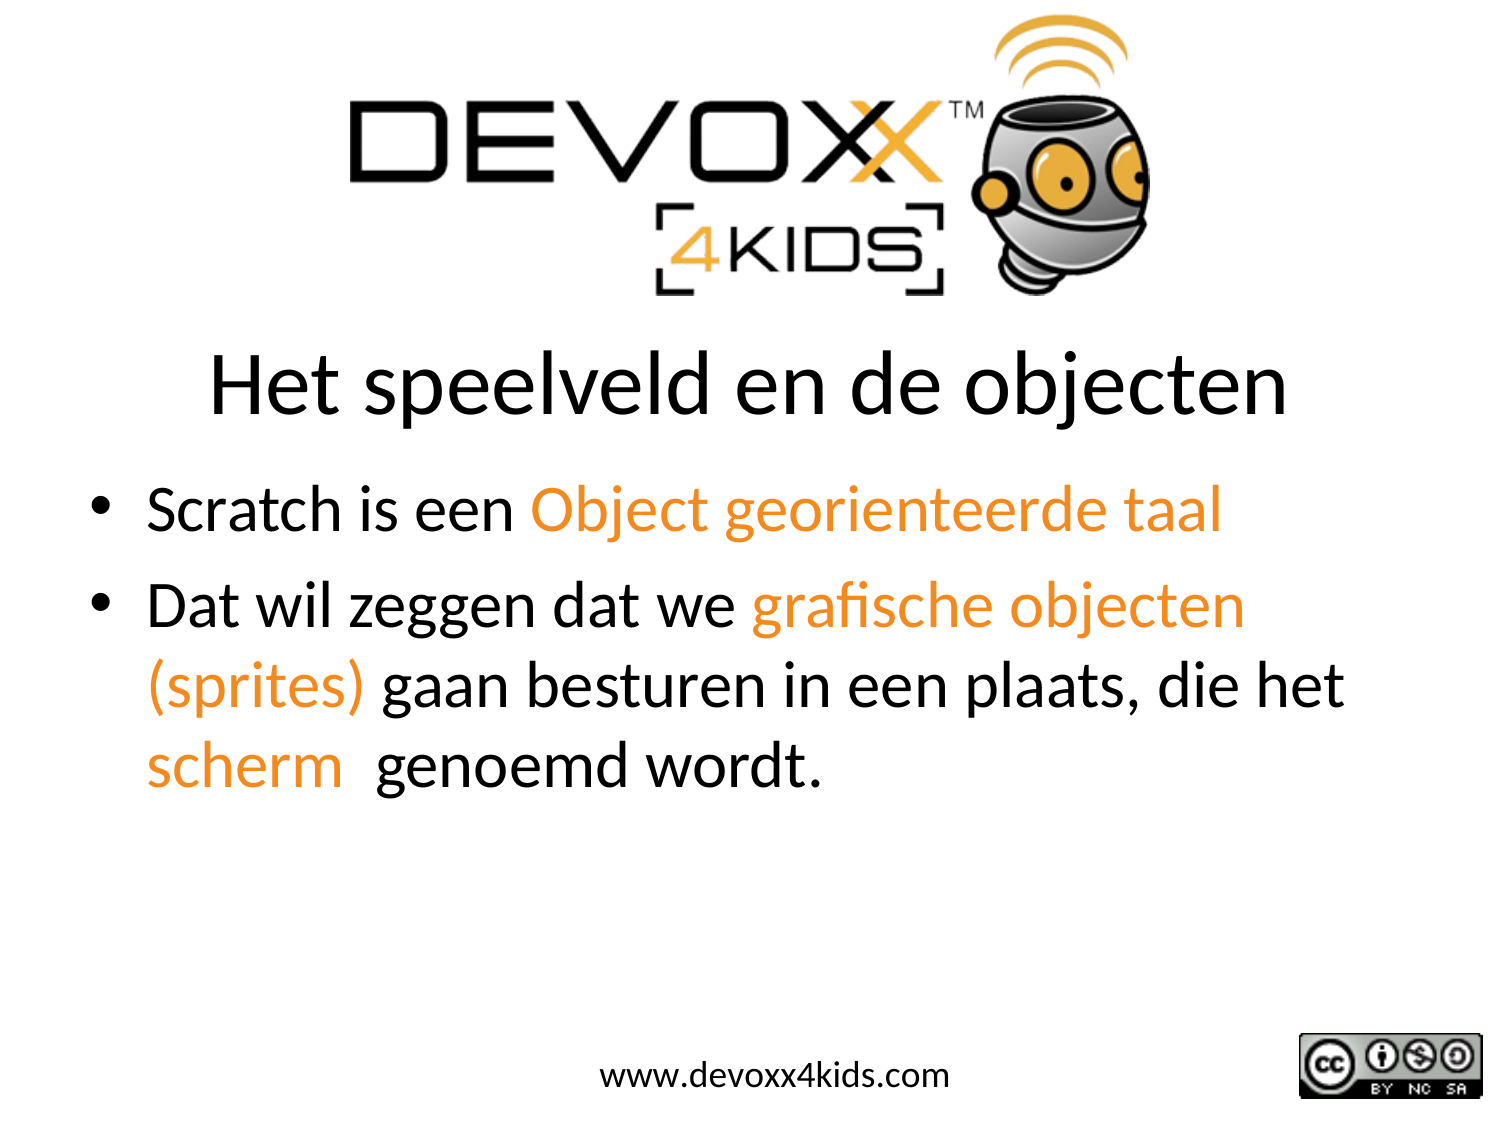

# Het speelveld en de objecten
Scratch is een Object georienteerde taal
Dat wil zeggen dat we grafische objecten (sprites) gaan besturen in een plaats, die het scherm genoemd wordt.